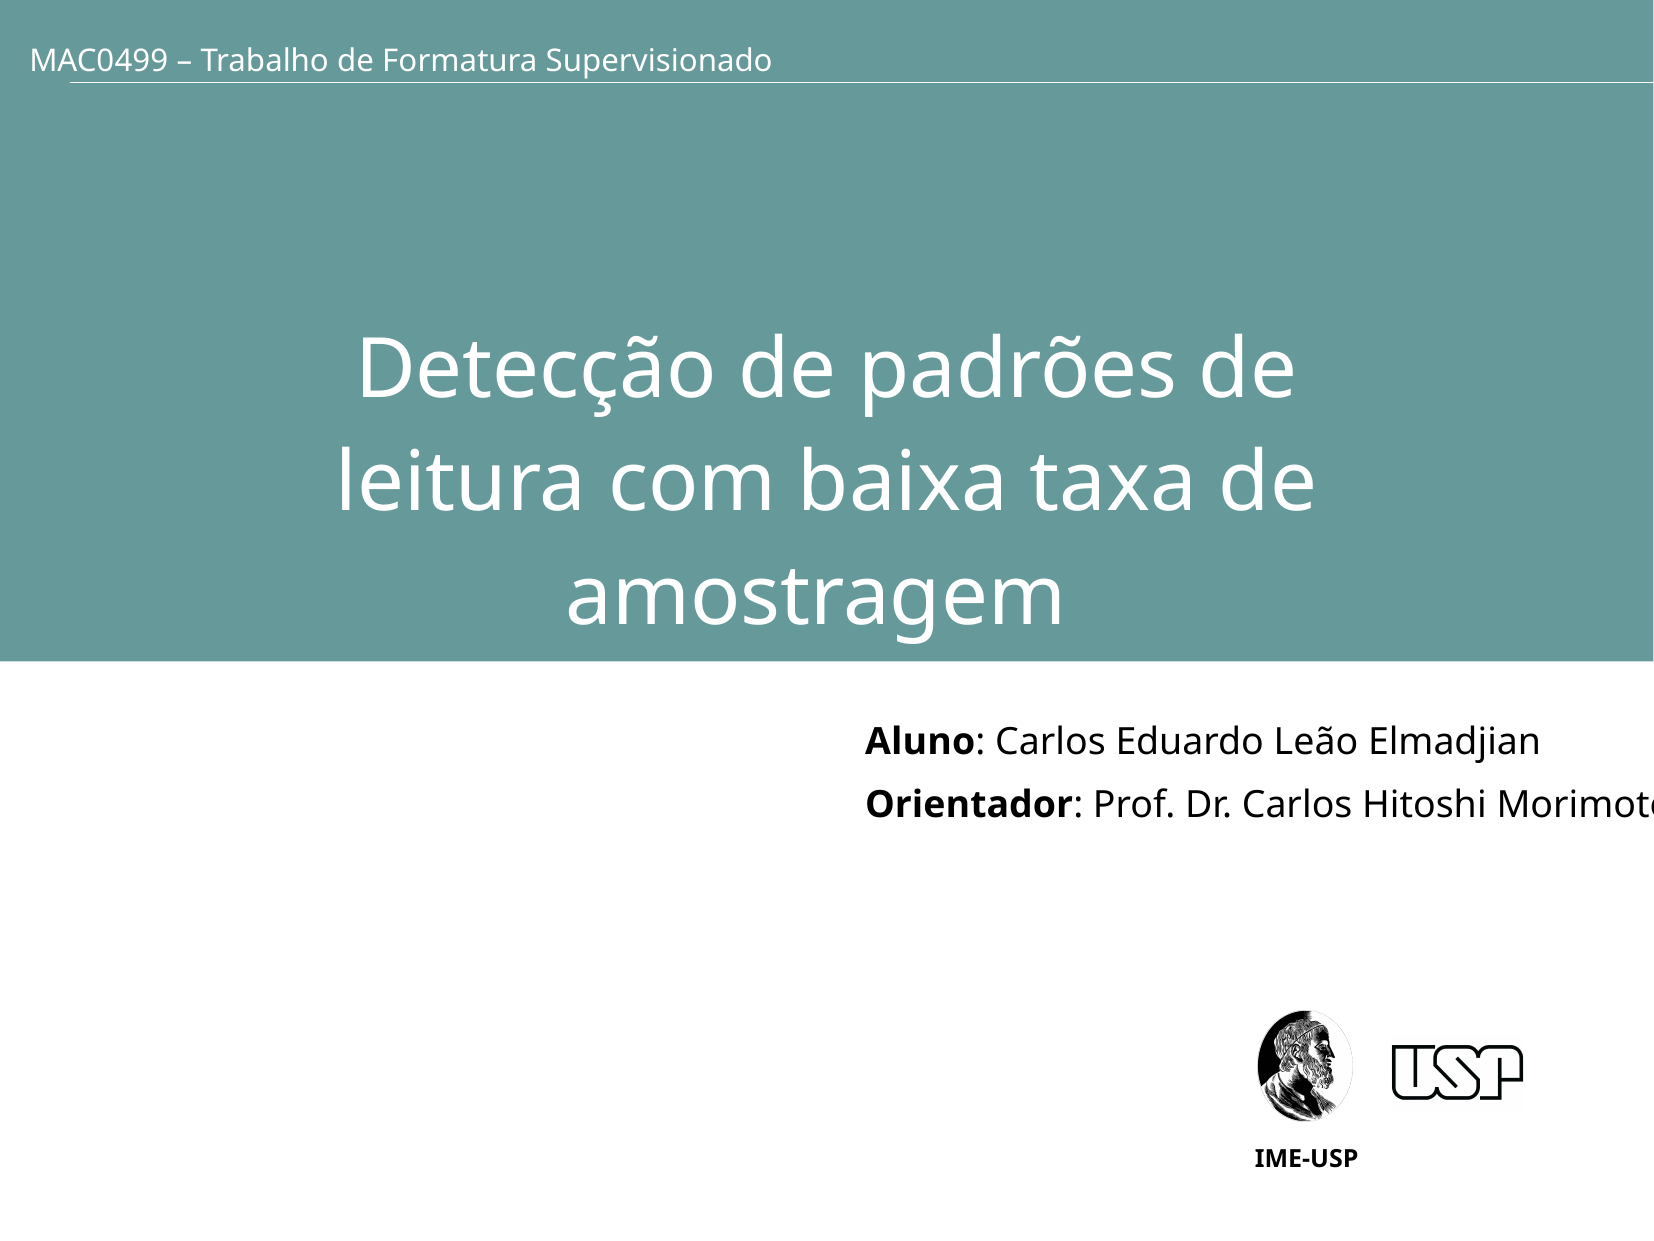

MAC0499 – Trabalho de Formatura Supervisionado
# Detecção de padrões de leitura com baixa taxa de amostragem
Aluno: Carlos Eduardo Leão Elmadjian
Orientador: Prof. Dr. Carlos Hitoshi Morimoto
IME-USP